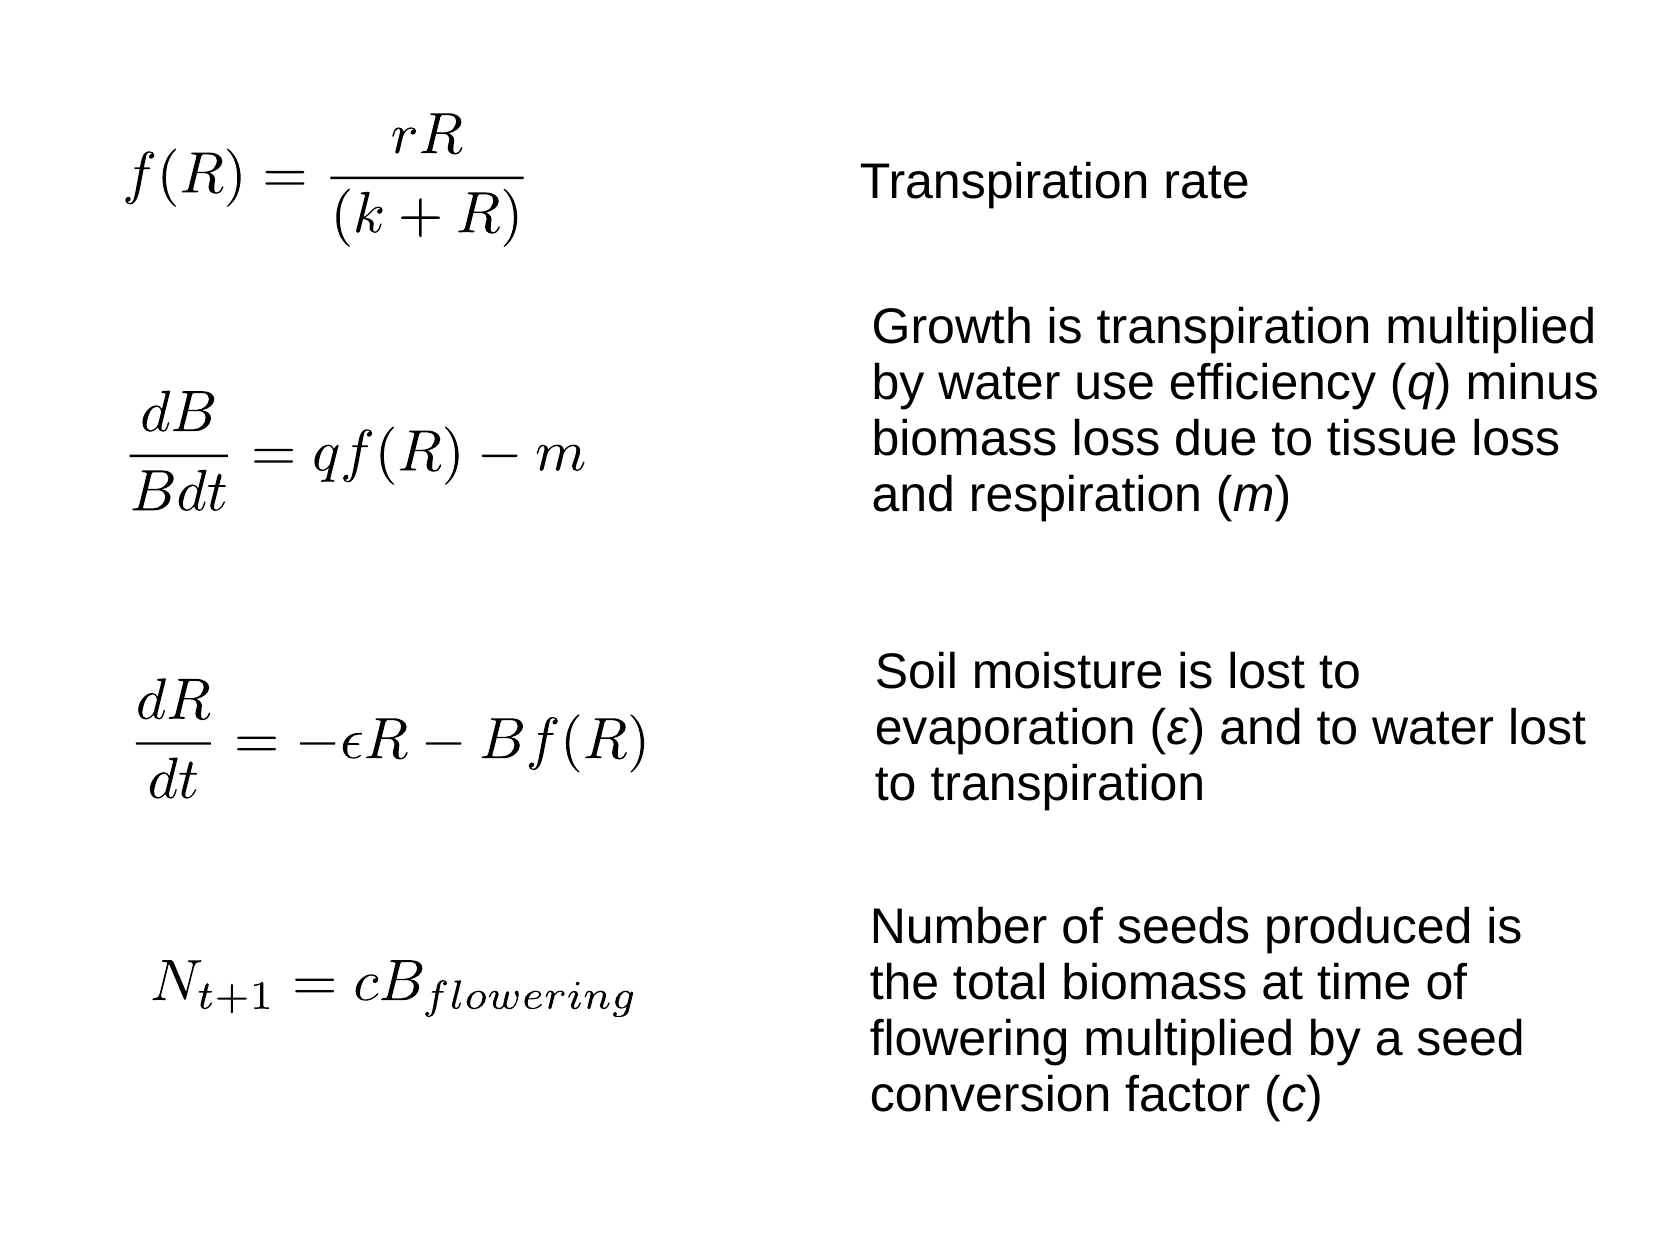

Transpiration rate
Growth is transpiration multiplied by water use efficiency (q) minus biomass loss due to tissue loss and respiration (m)
Soil moisture is lost to evaporation (ε) and to water lost to transpiration
Number of seeds produced is the total biomass at time of flowering multiplied by a seed conversion factor (c)